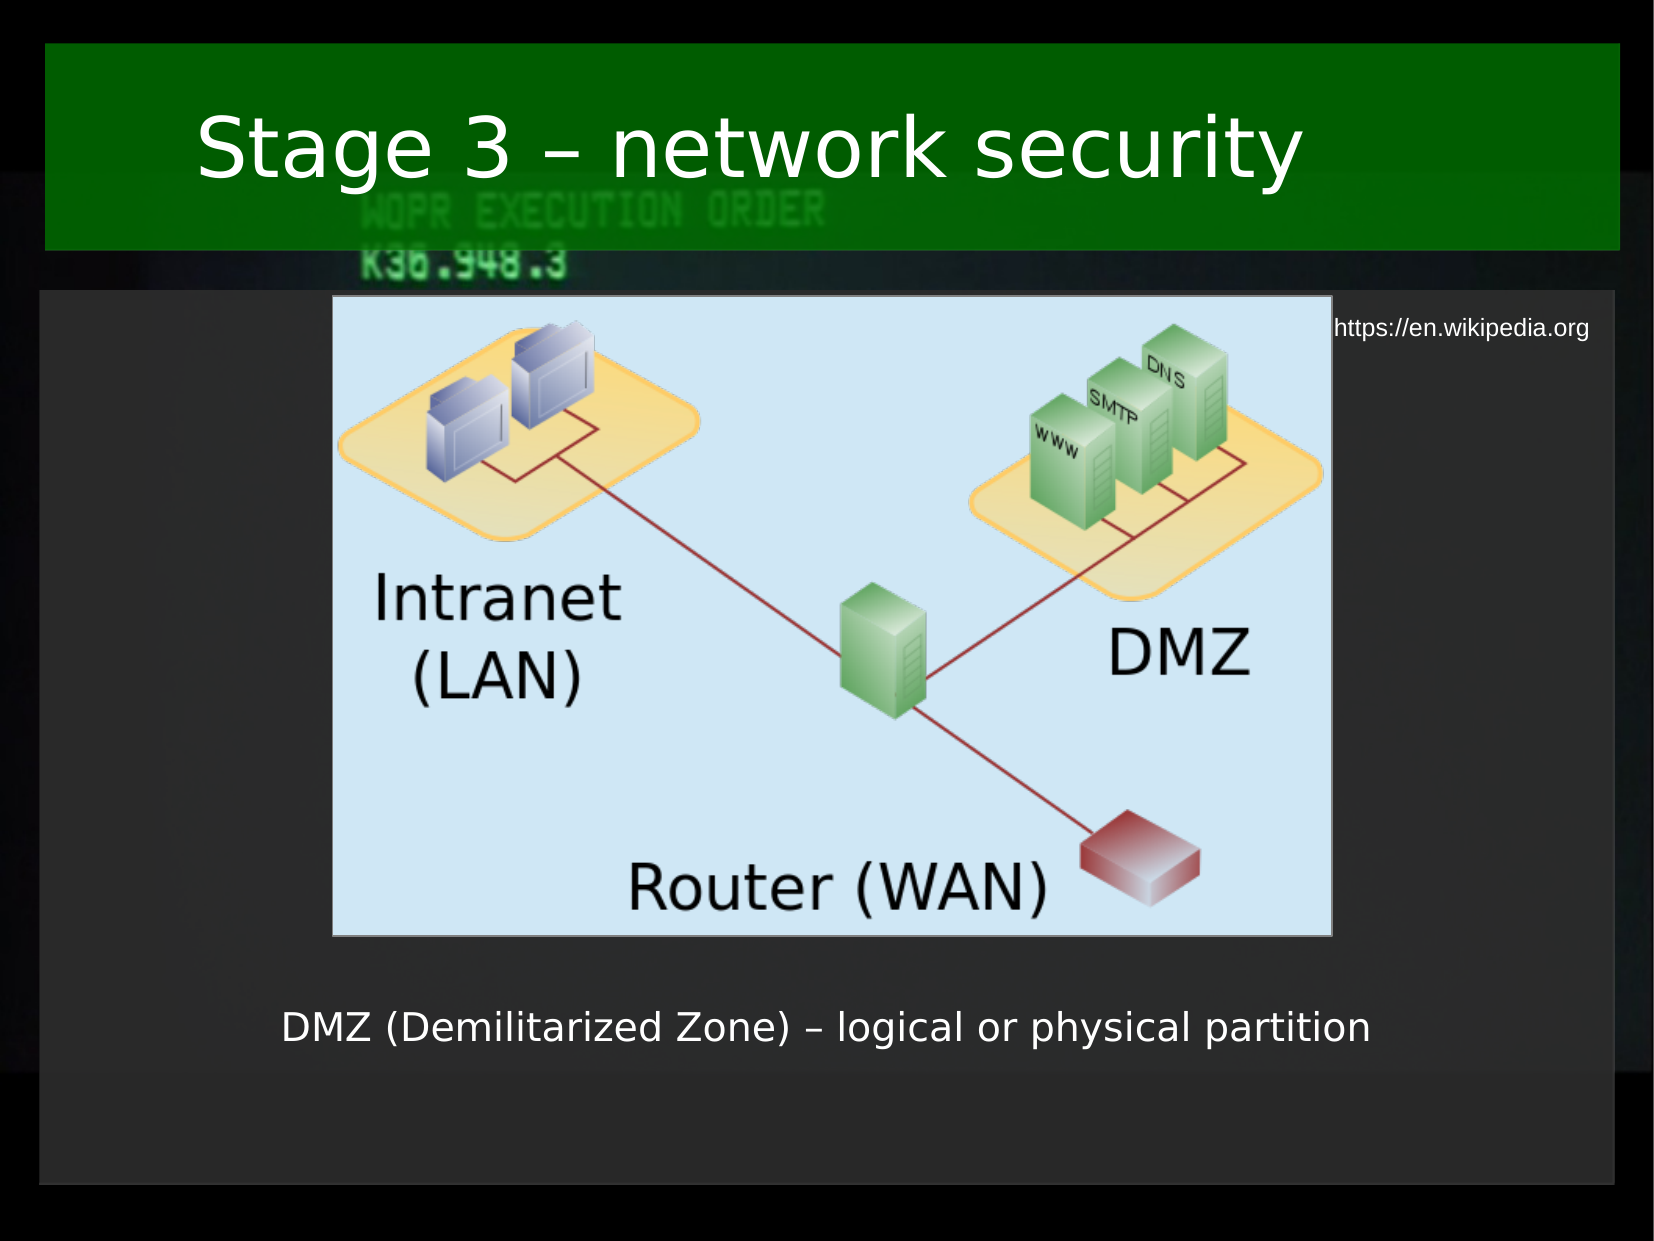

# Stage 3 – network security
https://en.wikipedia.org
DMZ (Demilitarized Zone) – logical or physical partition